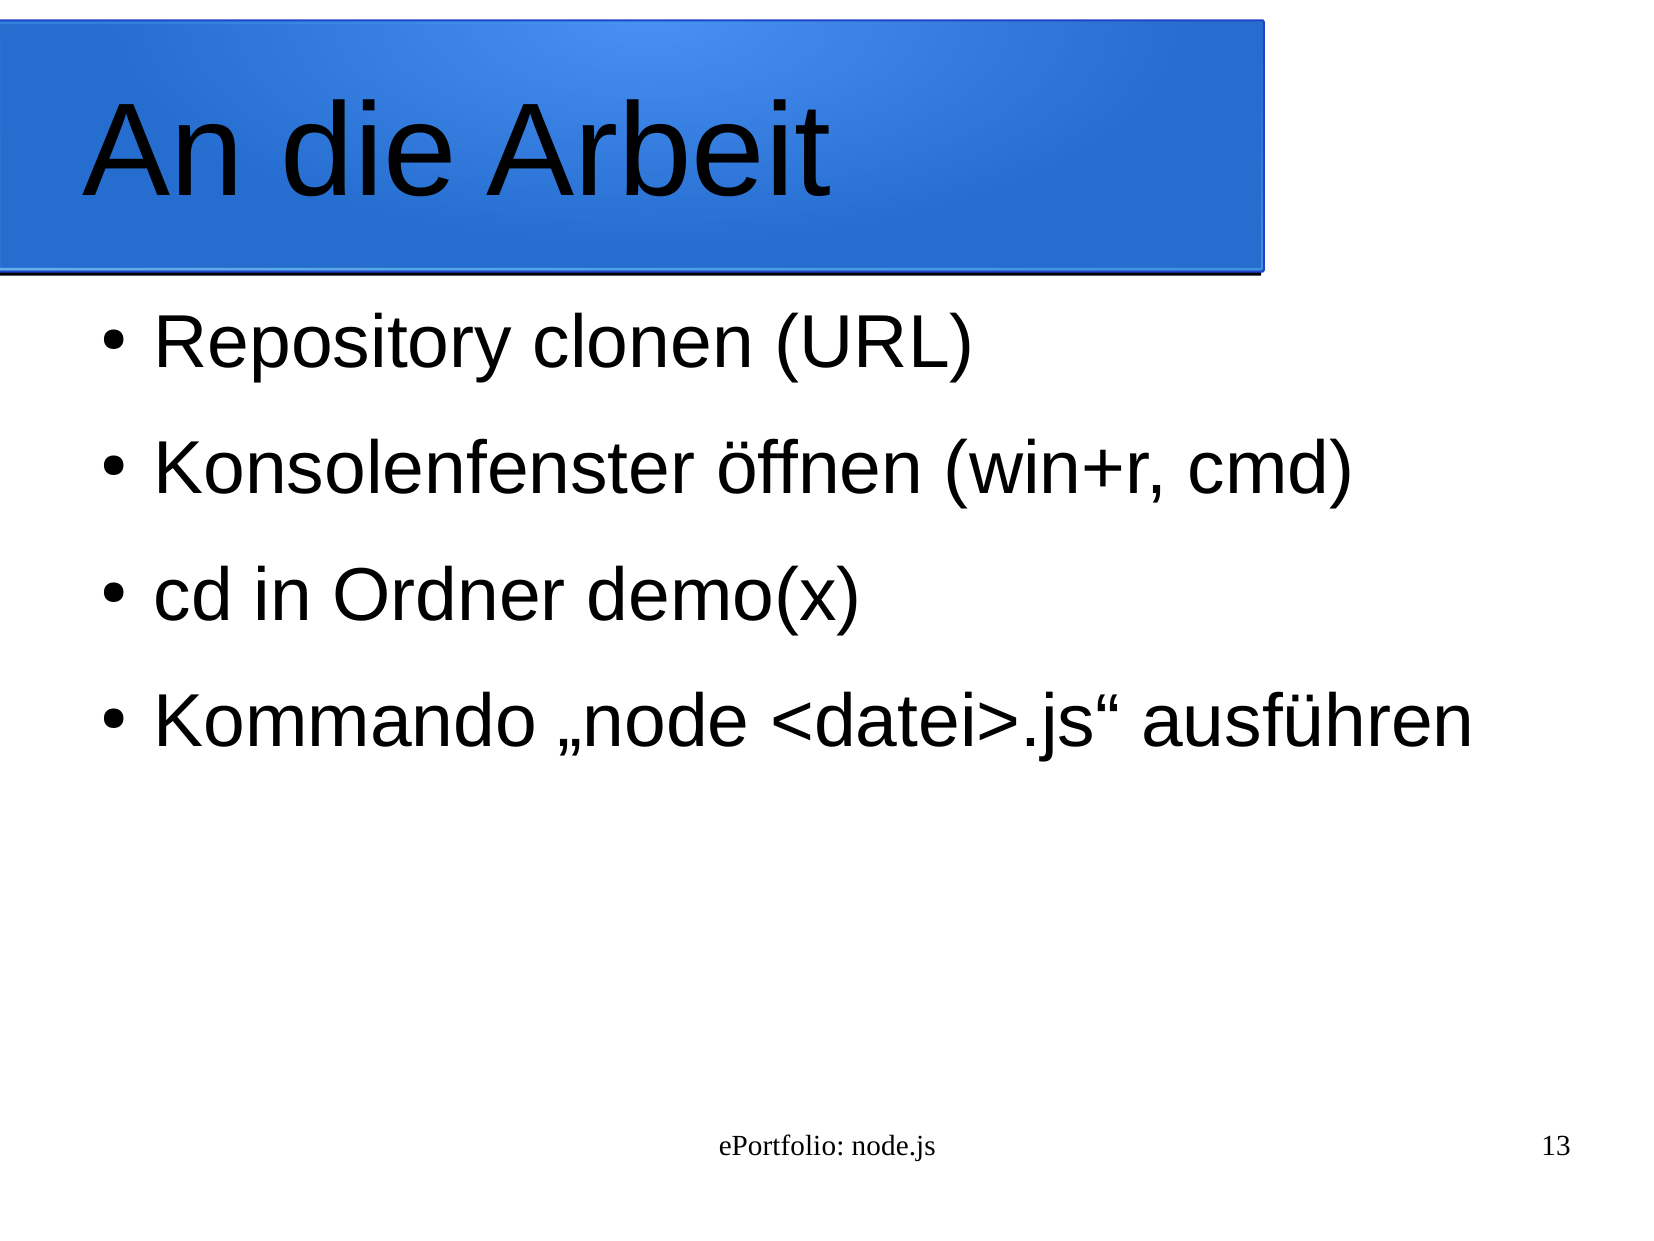

# An die Arbeit
Repository clonen (URL)
Konsolenfenster öffnen (win+r, cmd)
cd in Ordner demo(x)
Kommando „node <datei>.js“ ausführen
ePortfolio: node.js
13